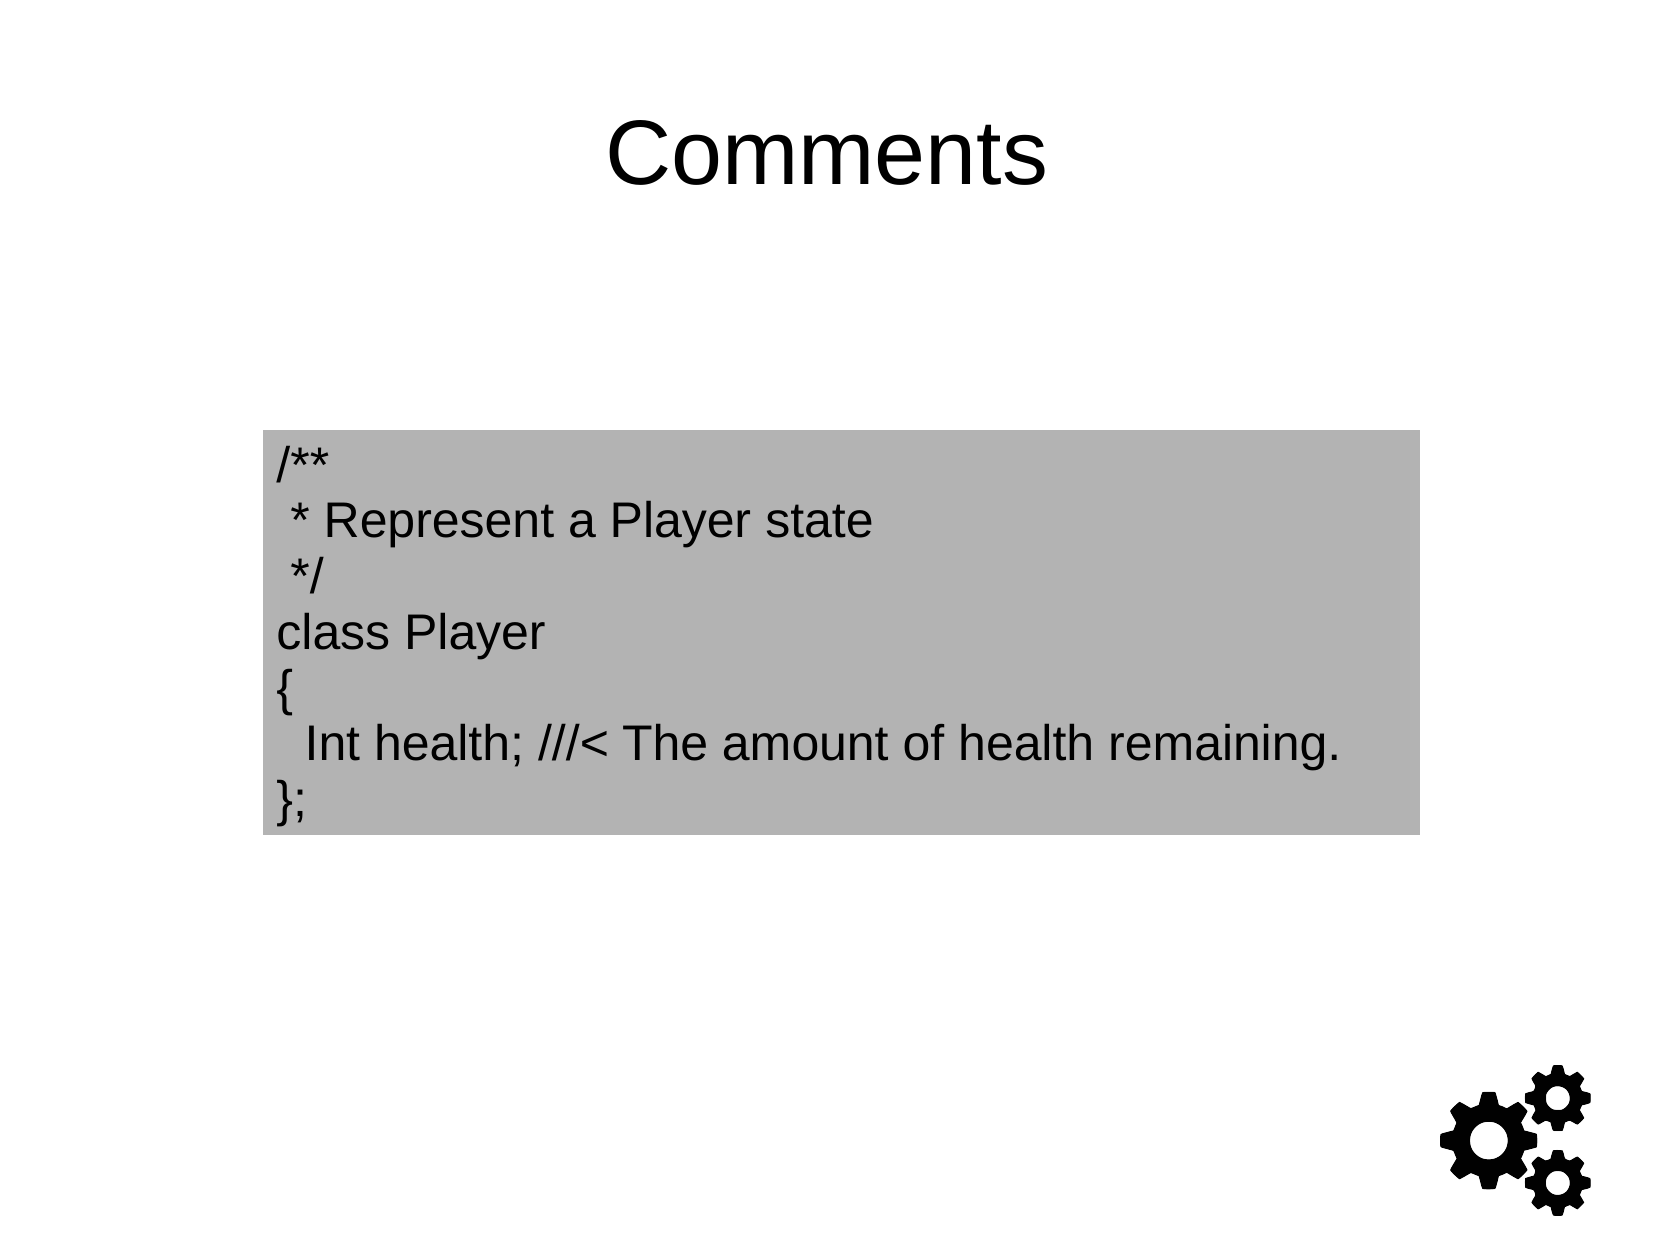

# Comments
| /\*\* \* Represent a Player state \*/ class Player { Int health; ///< The amount of health remaining. }; |
| --- |